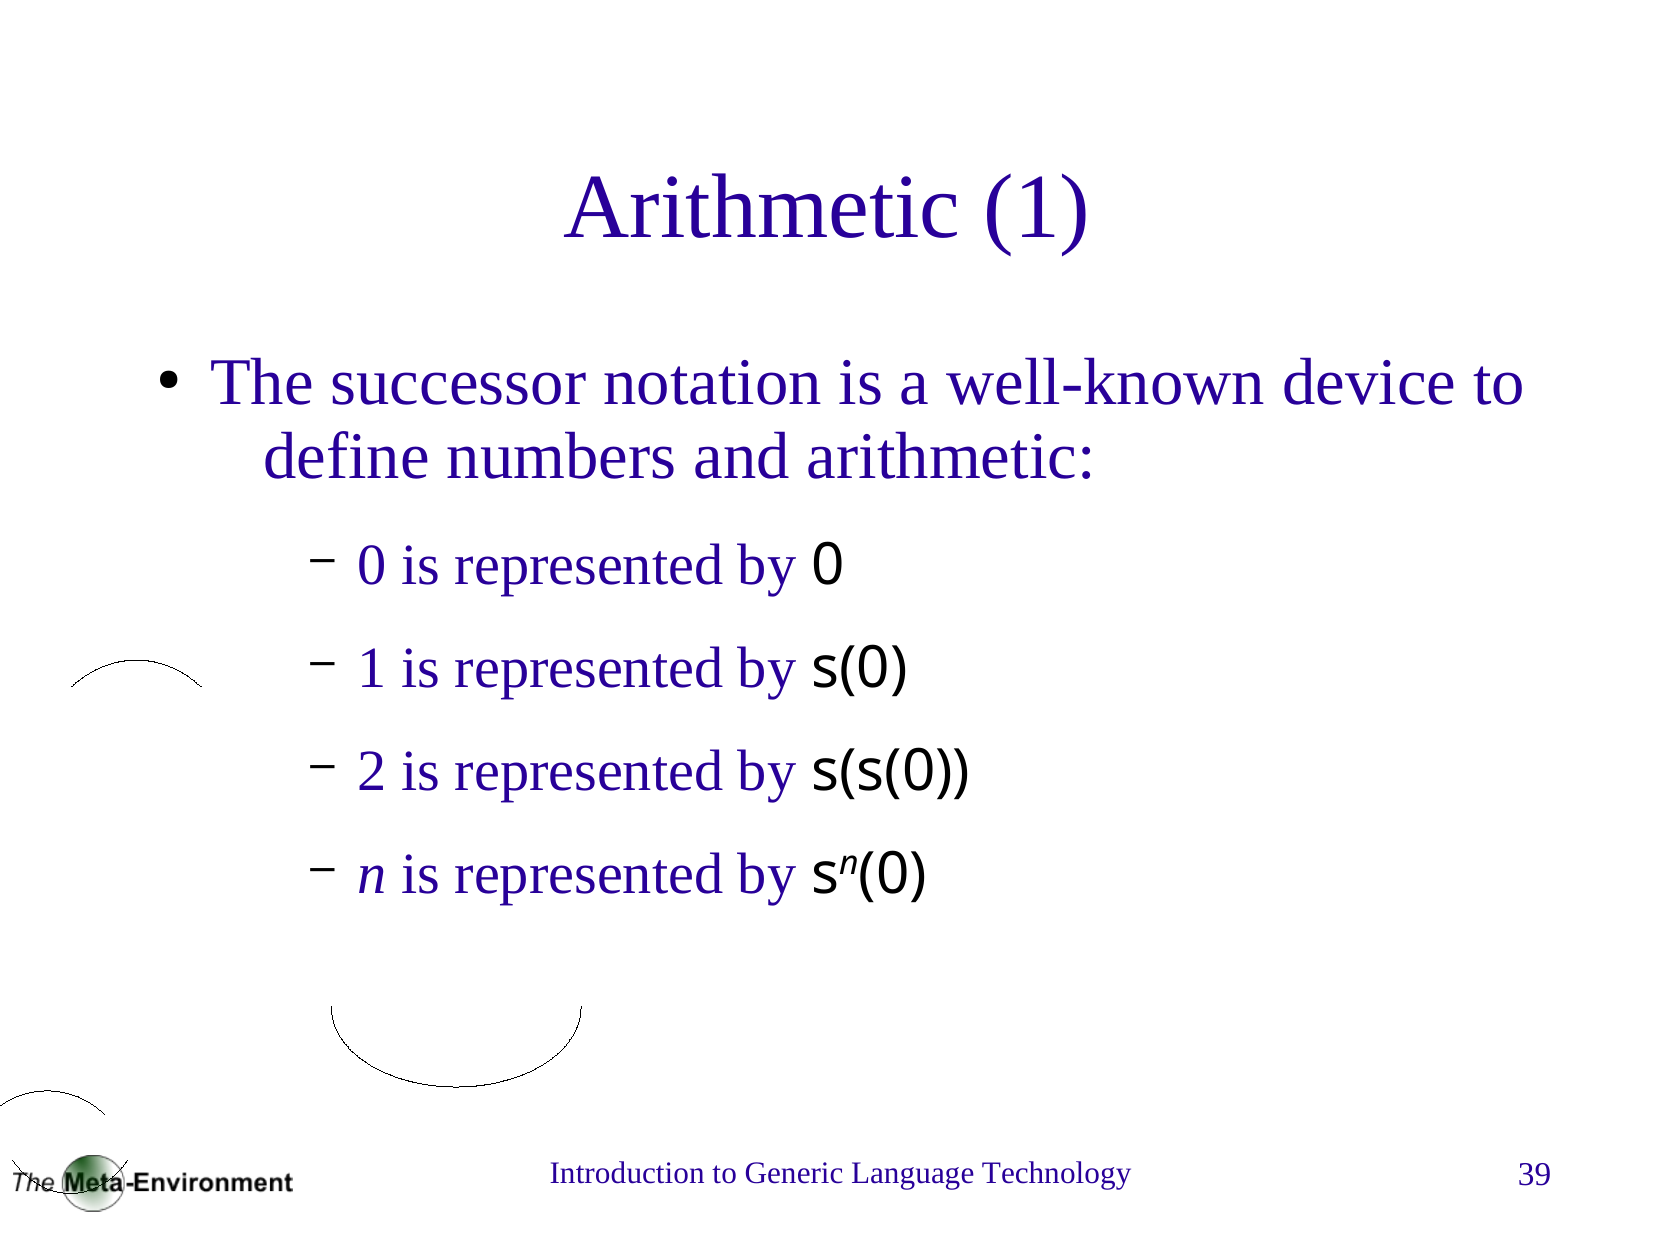

# Arithmetic (1)
The successor notation is a well-known device to define numbers and arithmetic:
0 is represented by 0
1 is represented by s(0)
2 is represented by s(s(0))
n is represented by sn(0)